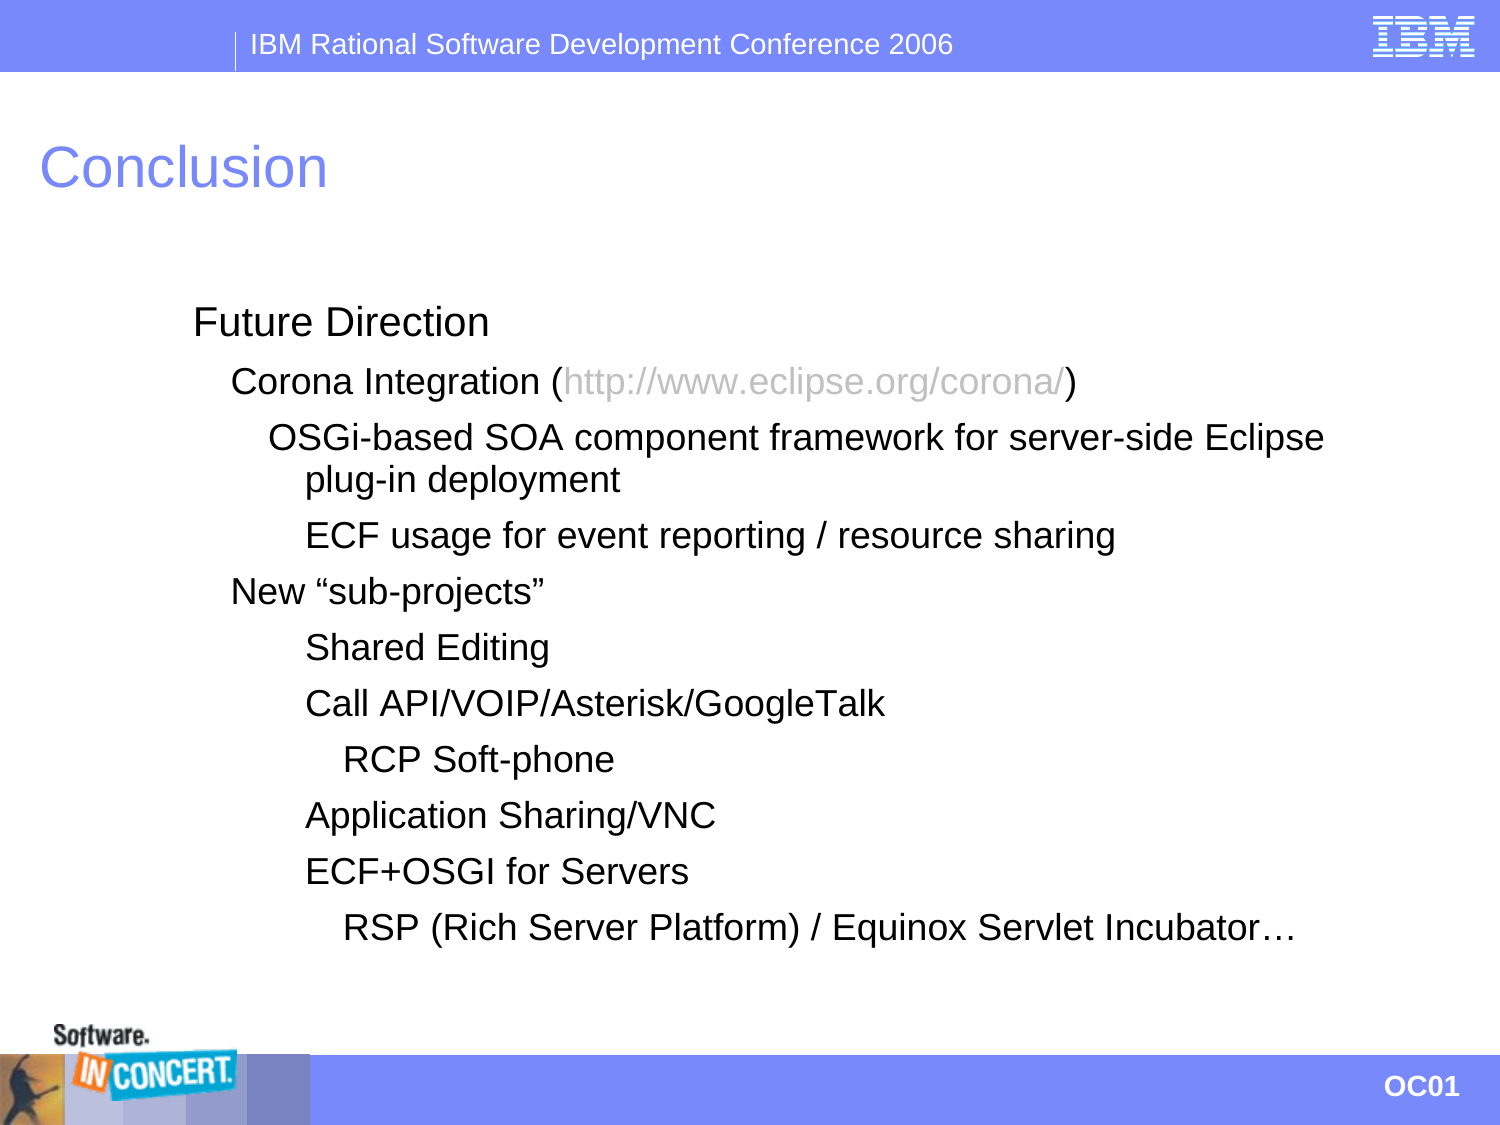

# Conclusion
Future Direction
Corona Integration (http://www.eclipse.org/corona/)
OSGi-based SOA component framework for server-side Eclipse plug-in deployment
ECF usage for event reporting / resource sharing
New “sub-projects”
Shared Editing
Call API/VOIP/Asterisk/GoogleTalk
RCP Soft-phone
Application Sharing/VNC
ECF+OSGI for Servers
RSP (Rich Server Platform) / Equinox Servlet Incubator…